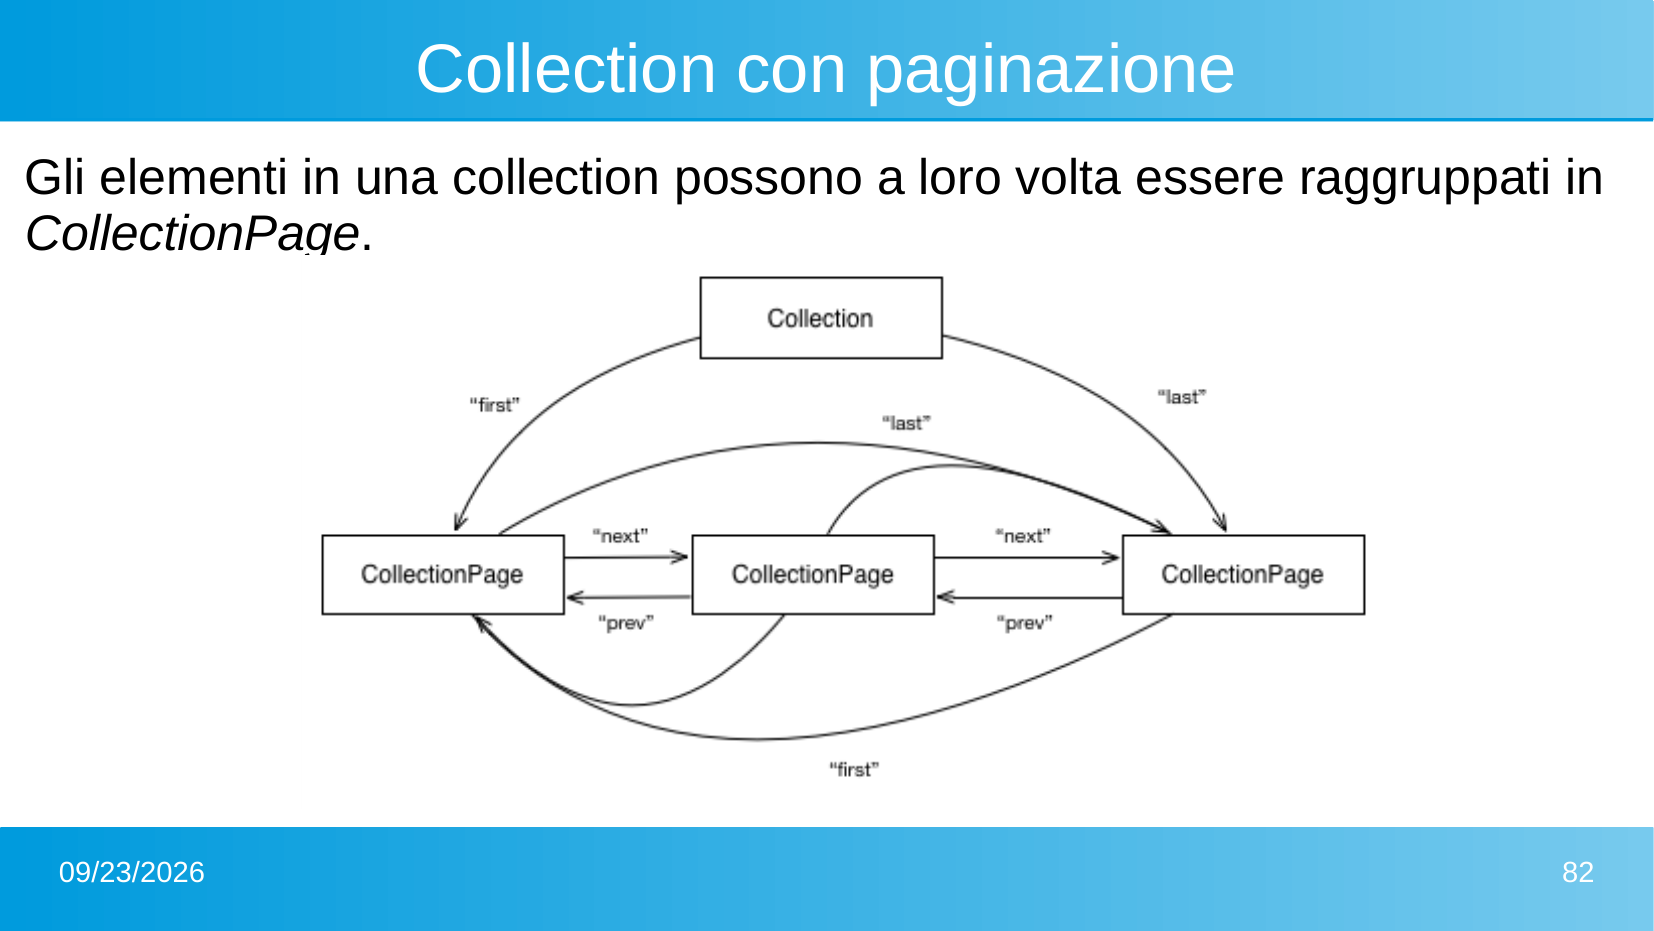

# Collection con paginazione
Gli elementi in una collection possono a loro volta essere raggruppati in CollectionPage.
82